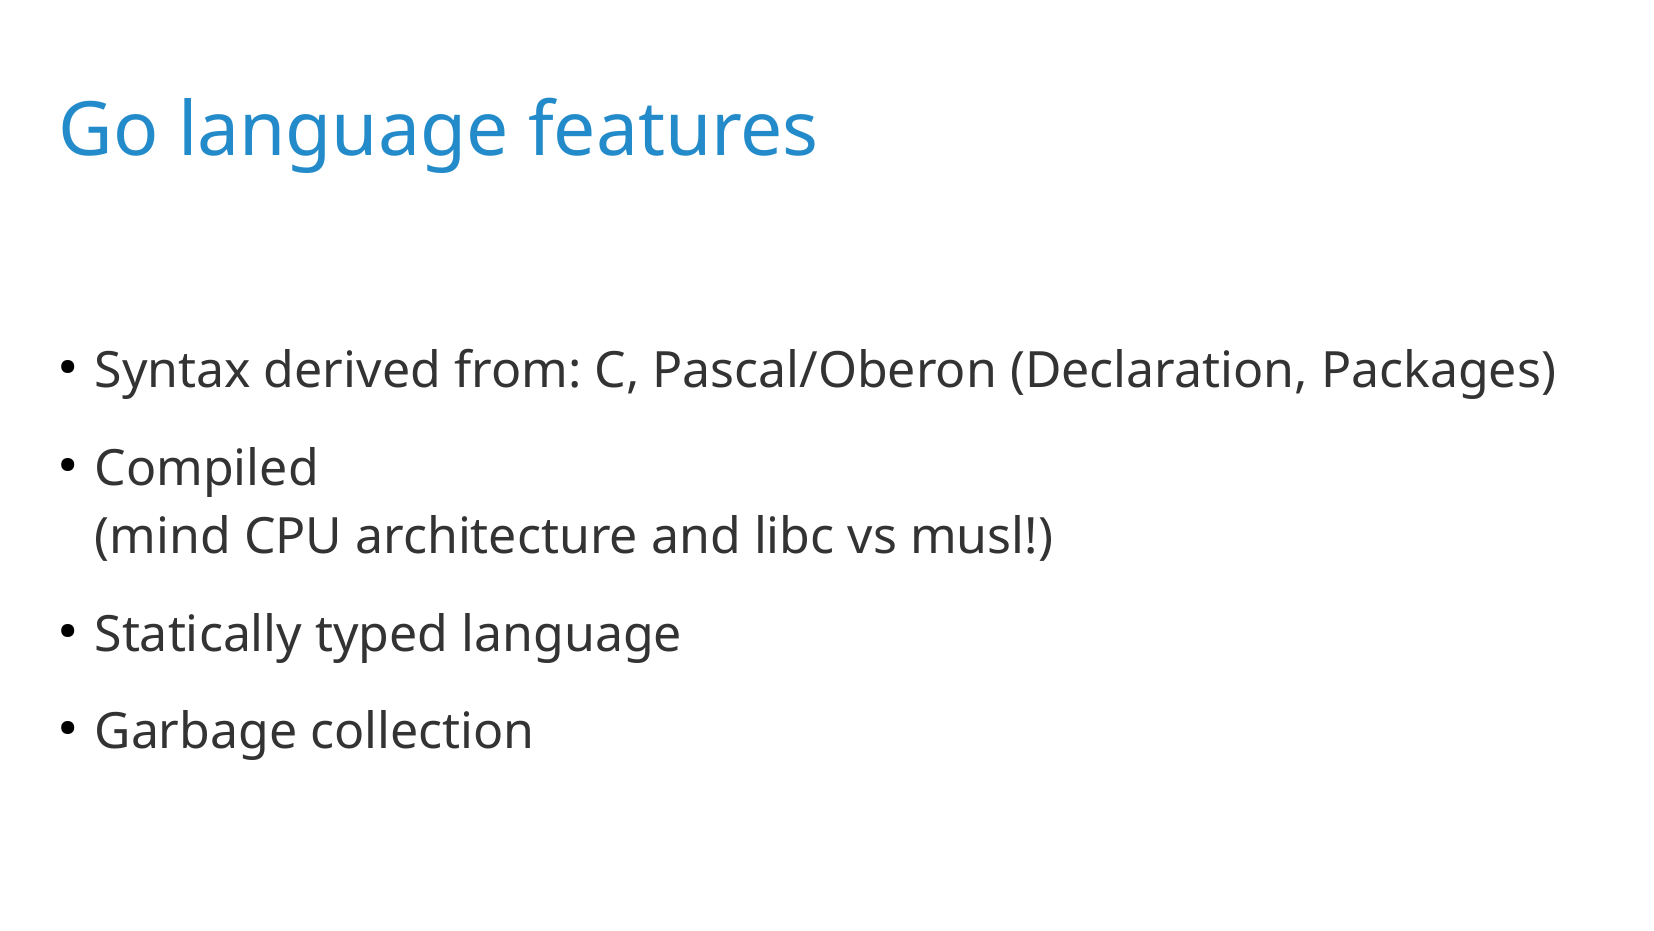

# Go language features
Syntax derived from: C, Pascal/Oberon (Declaration, Packages)
Compiled
(mind CPU architecture and libc vs musl!)
Statically typed language
Garbage collection